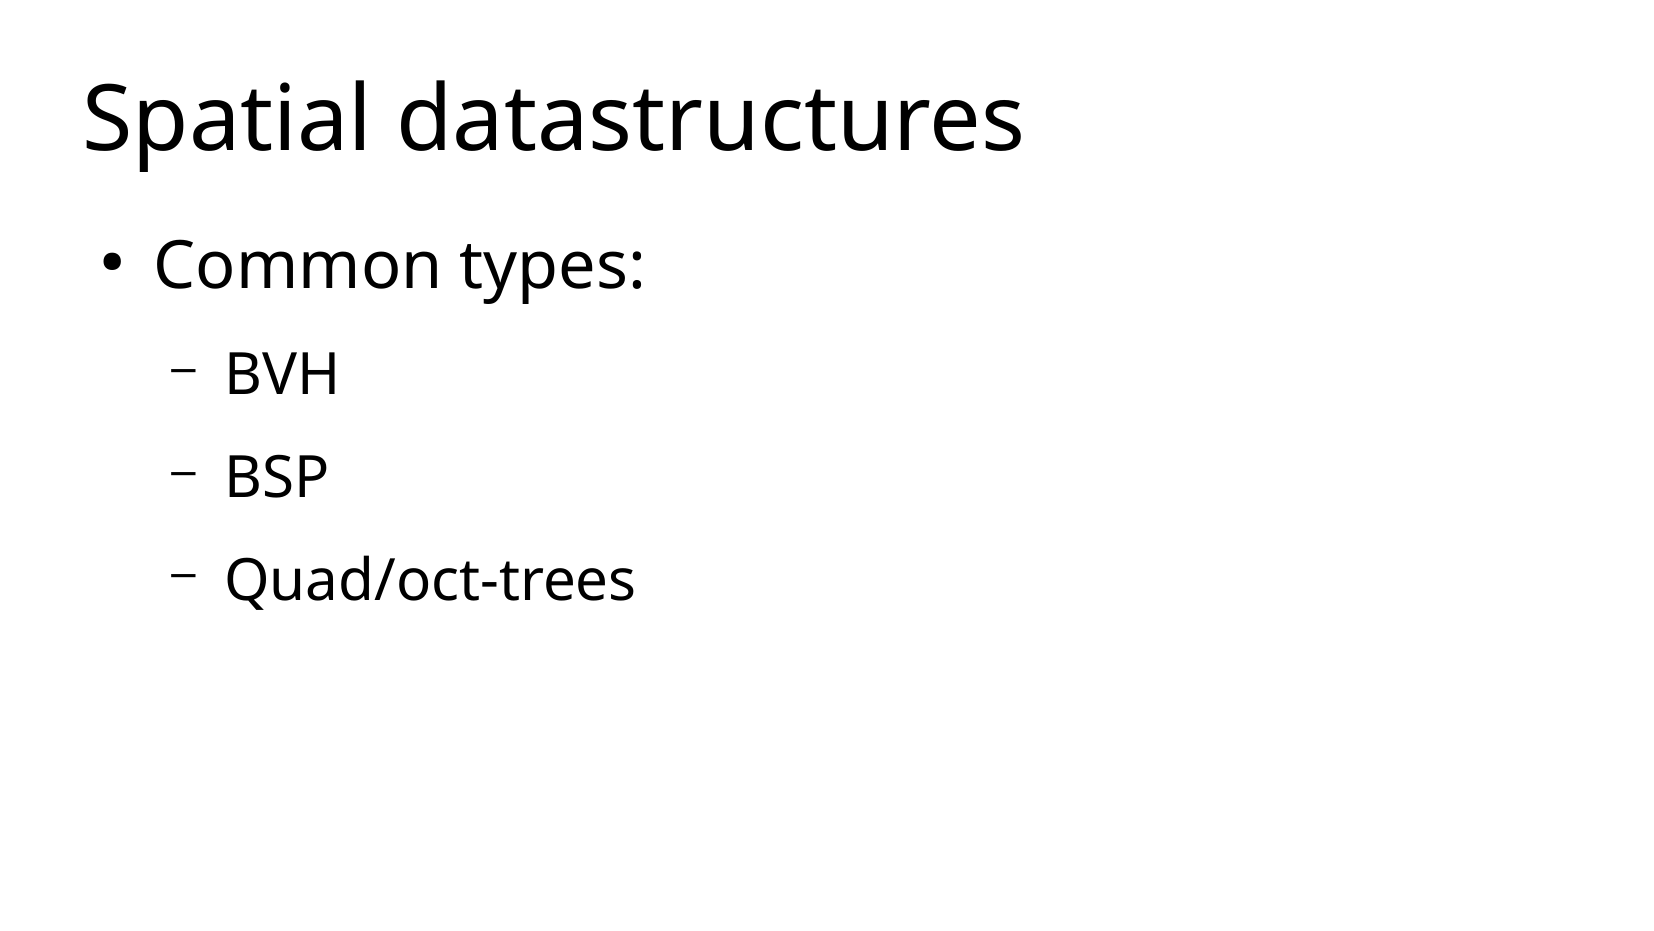

# Spatial datastructures
Common types:
BVH
BSP
Quad/oct-trees